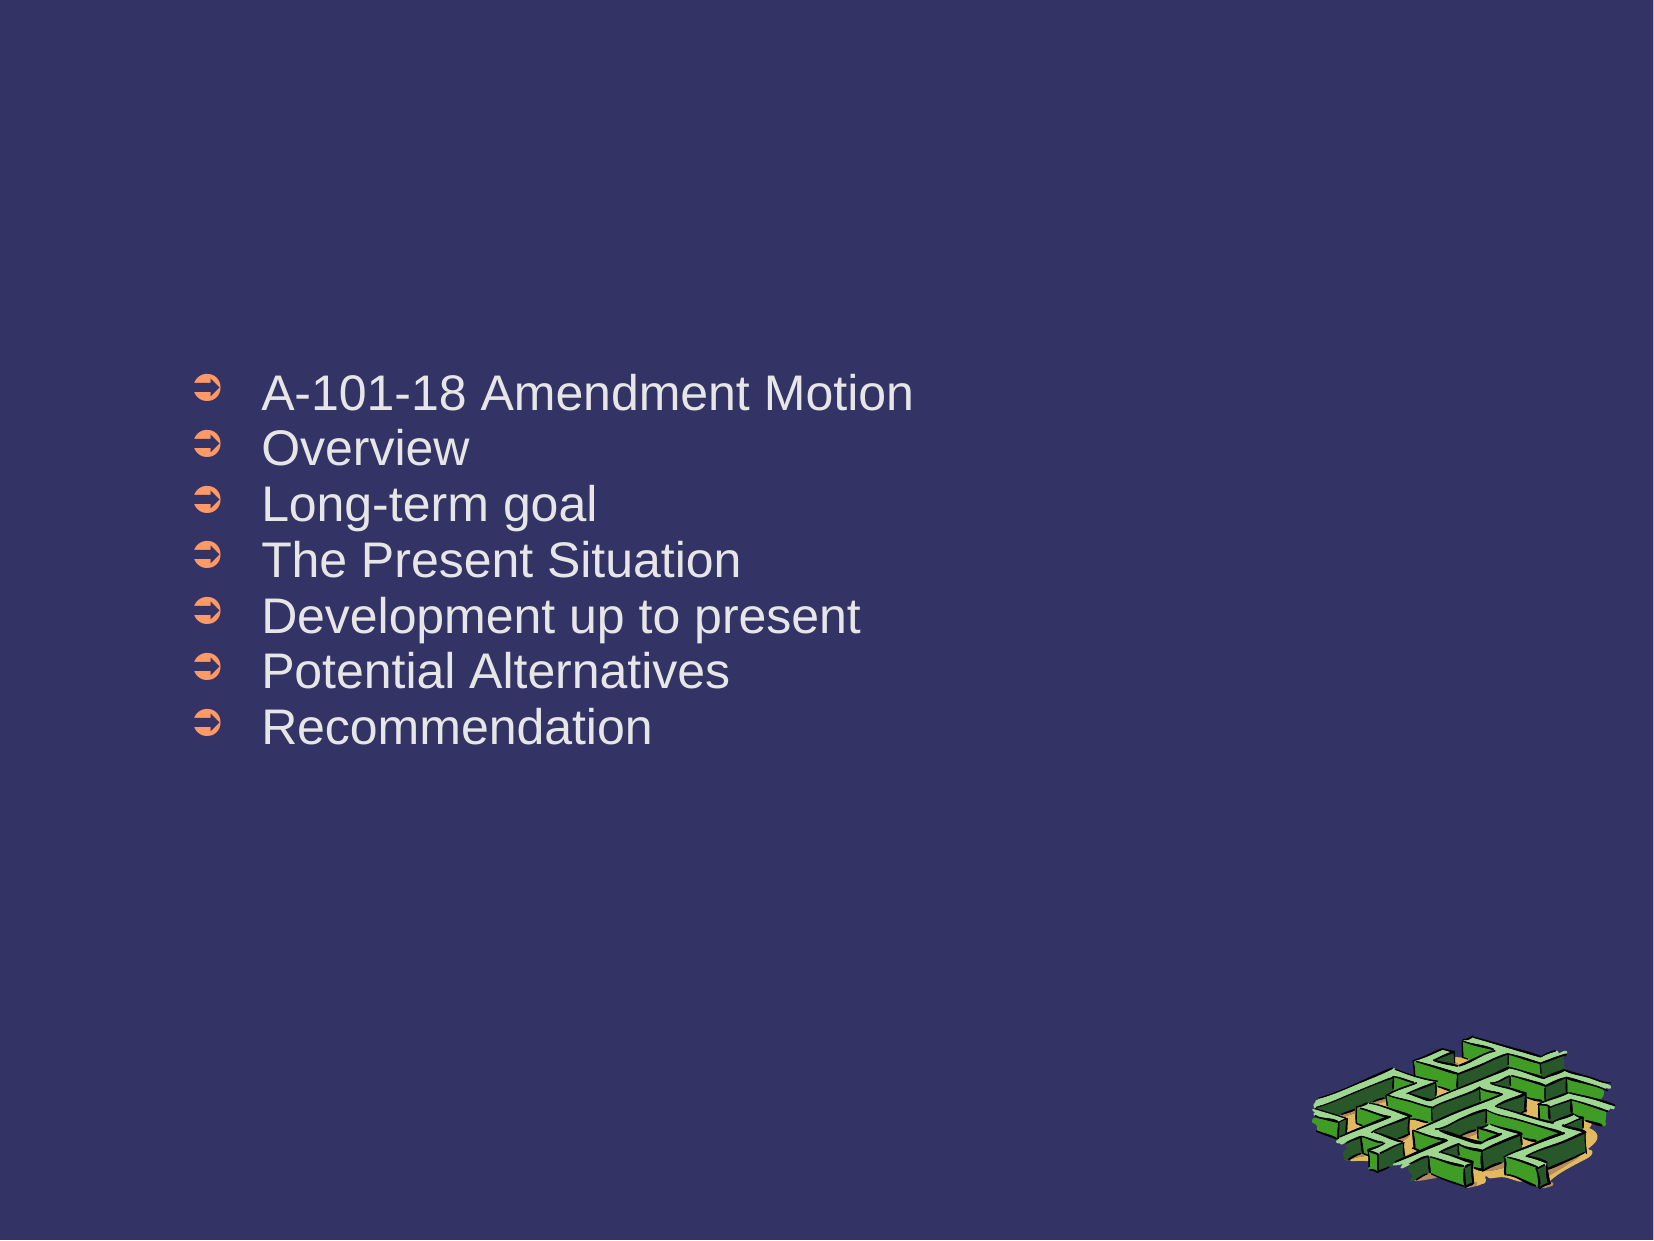

#
A-101-18 Amendment Motion
Overview
Long-term goal
The Present Situation
Development up to present
Potential Alternatives
Recommendation